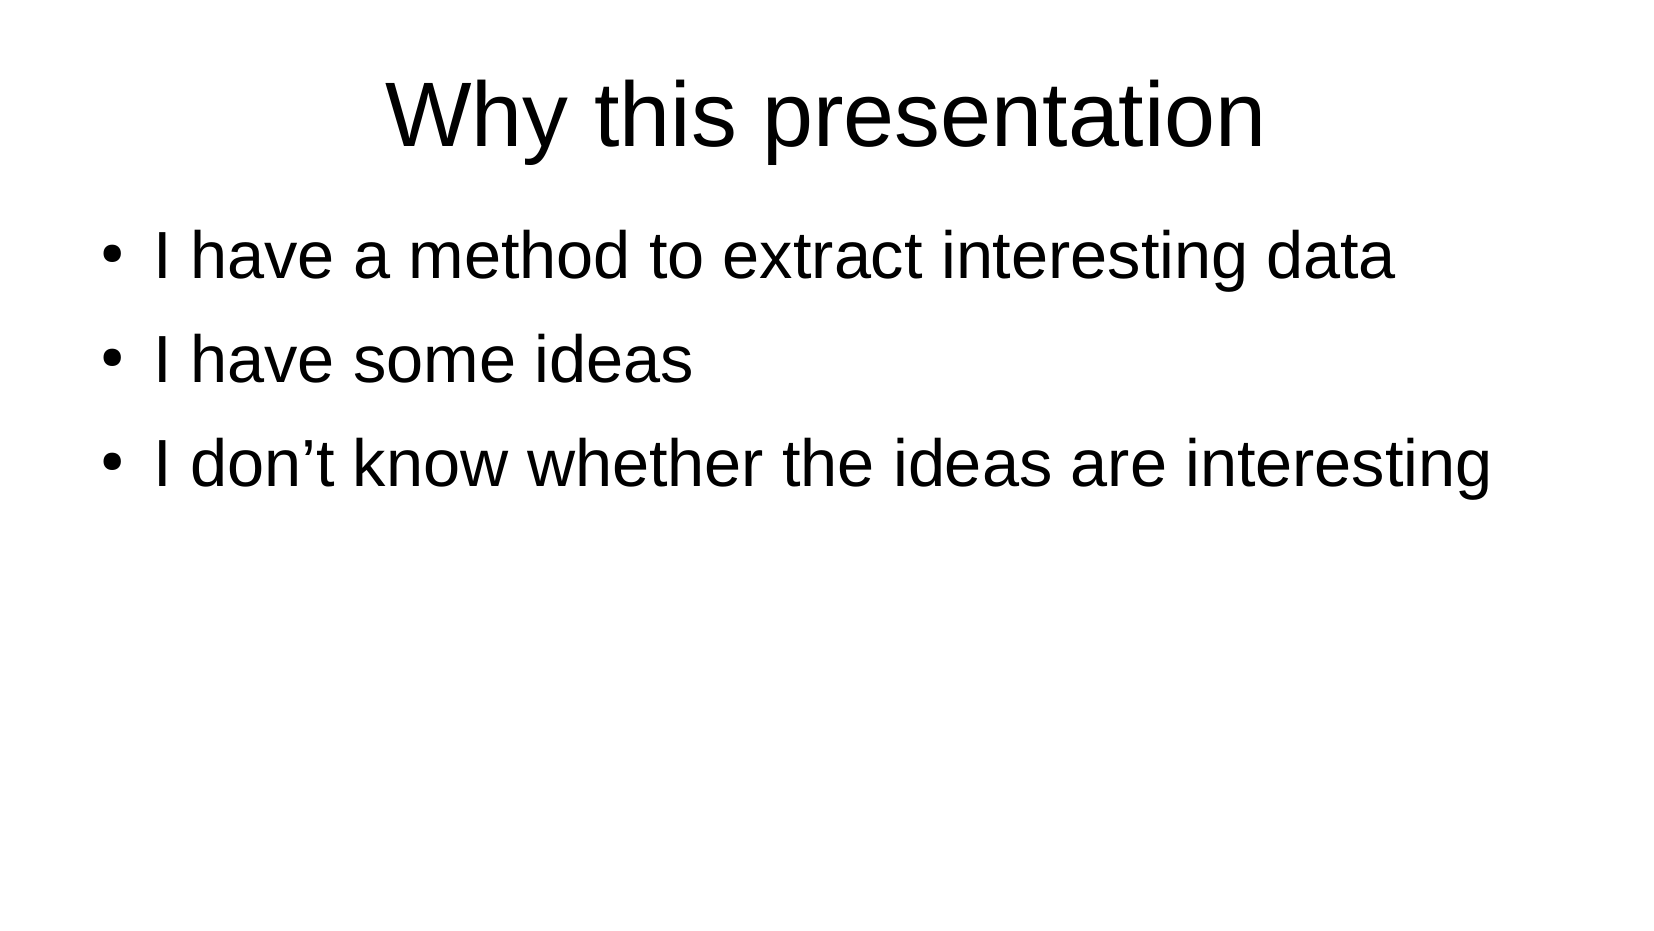

# Why this presentation
I have a method to extract interesting data
I have some ideas
I don’t know whether the ideas are interesting